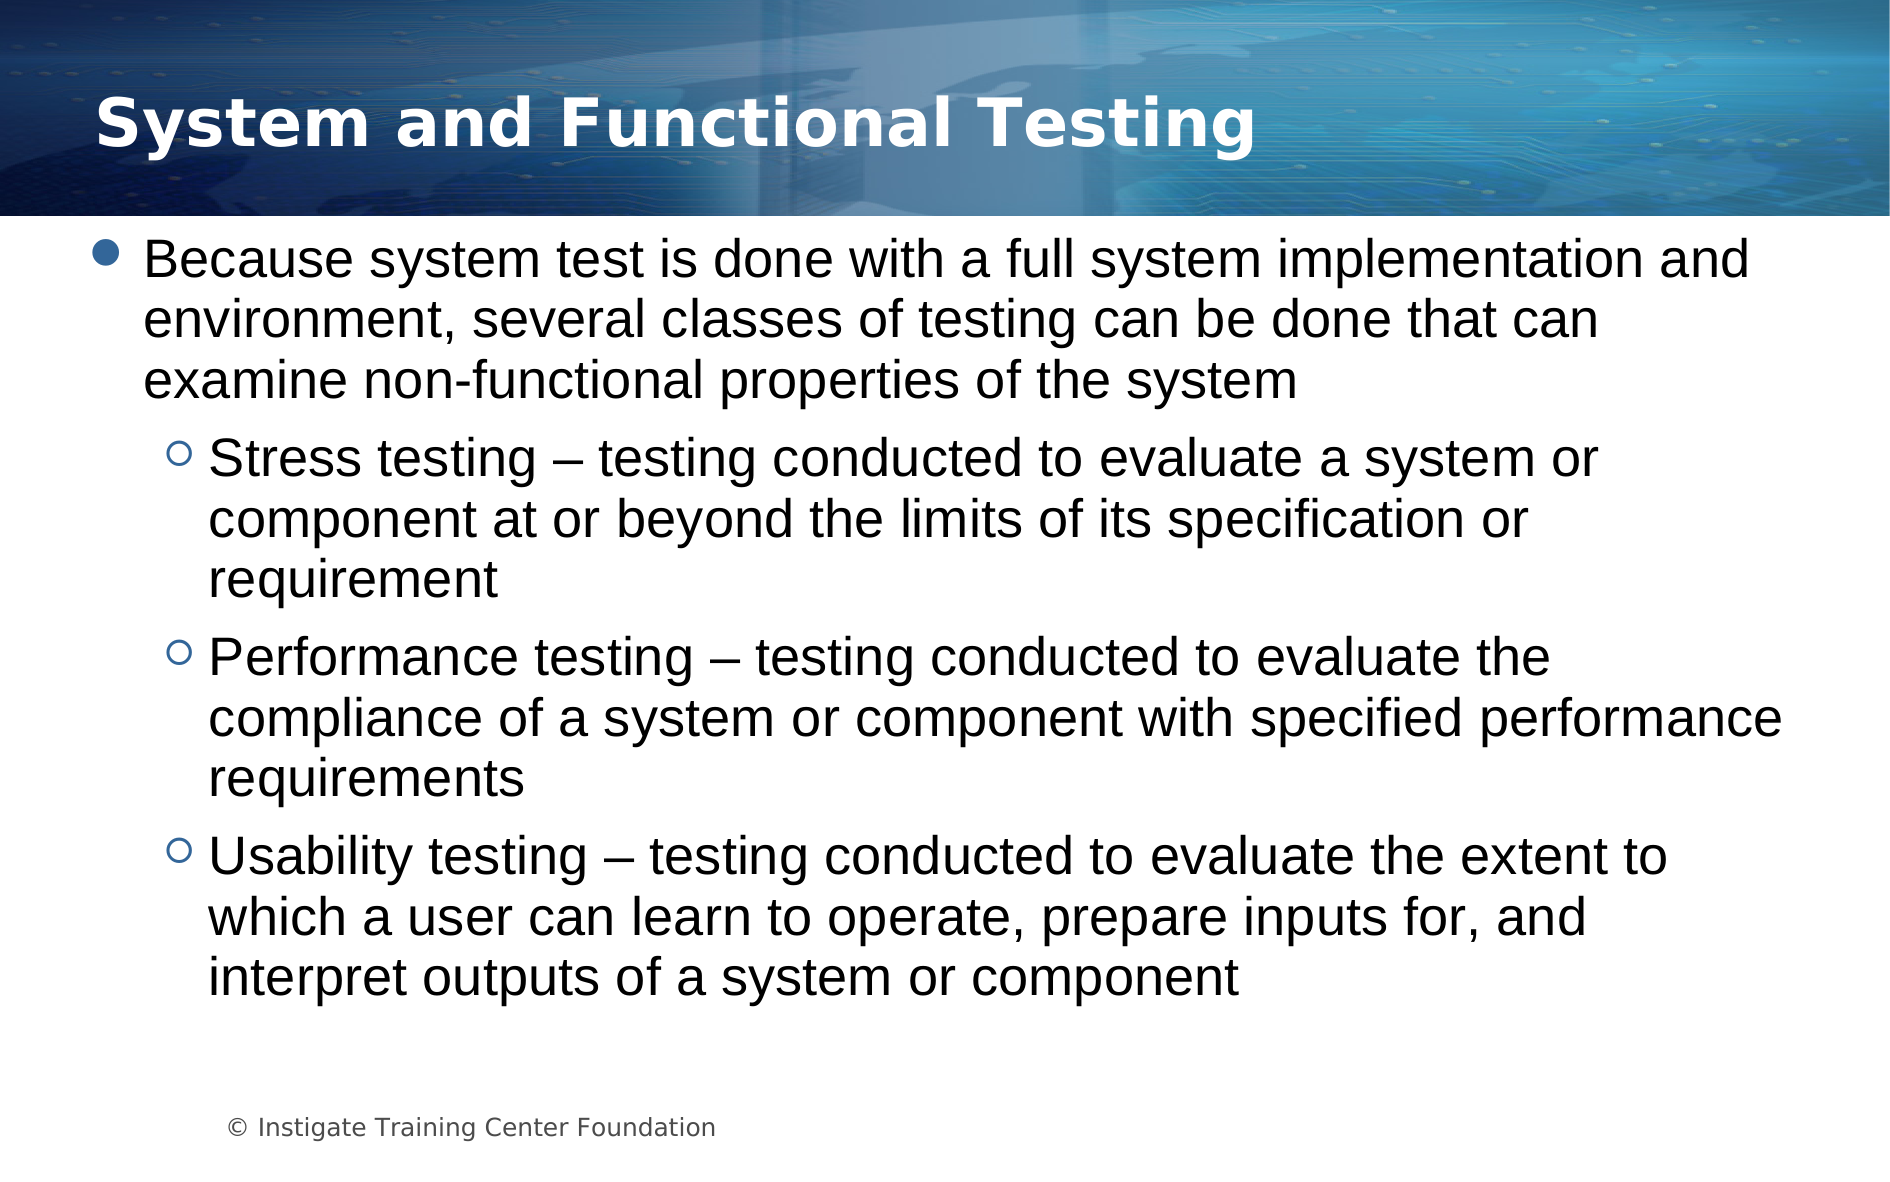

# System and Functional Testing
Because system test is done with a full system implementation and environment, several classes of testing can be done that can examine non-functional properties of the system
Stress testing – testing conducted to evaluate a system or component at or beyond the limits of its specification or requirement
Performance testing – testing conducted to evaluate the compliance of a system or component with specified performance requirements
Usability testing – testing conducted to evaluate the extent to which a user can learn to operate, prepare inputs for, and interpret outputs of a system or component